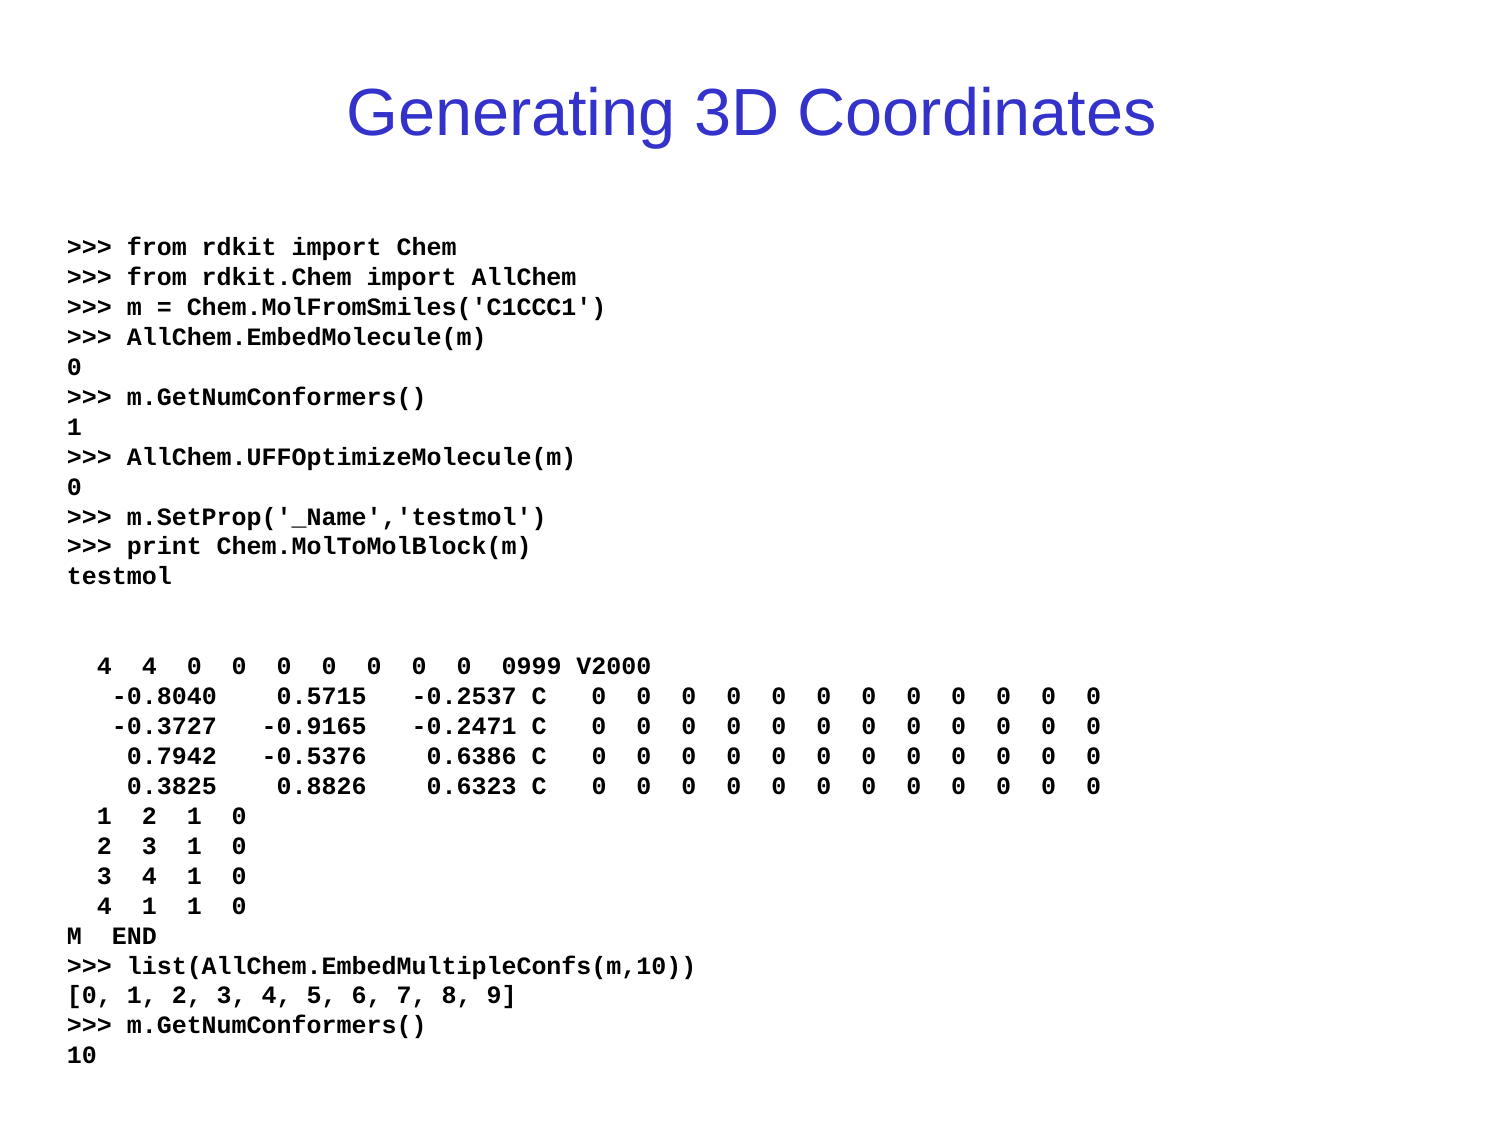

# Generating 3D Coordinates
>>> from rdkit import Chem
>>> from rdkit.Chem import AllChem
>>> m = Chem.MolFromSmiles('C1CCC1')
>>> AllChem.EmbedMolecule(m)
0
>>> m.GetNumConformers()
1
>>> AllChem.UFFOptimizeMolecule(m)
0
>>> m.SetProp('_Name','testmol')
>>> print Chem.MolToMolBlock(m)
testmol
 4 4 0 0 0 0 0 0 0 0999 V2000
 -0.8040 0.5715 -0.2537 C 0 0 0 0 0 0 0 0 0 0 0 0
 -0.3727 -0.9165 -0.2471 C 0 0 0 0 0 0 0 0 0 0 0 0
 0.7942 -0.5376 0.6386 C 0 0 0 0 0 0 0 0 0 0 0 0
 0.3825 0.8826 0.6323 C 0 0 0 0 0 0 0 0 0 0 0 0
 1 2 1 0
 2 3 1 0
 3 4 1 0
 4 1 1 0
M END
>>> list(AllChem.EmbedMultipleConfs(m,10))
[0, 1, 2, 3, 4, 5, 6, 7, 8, 9]
>>> m.GetNumConformers()
10